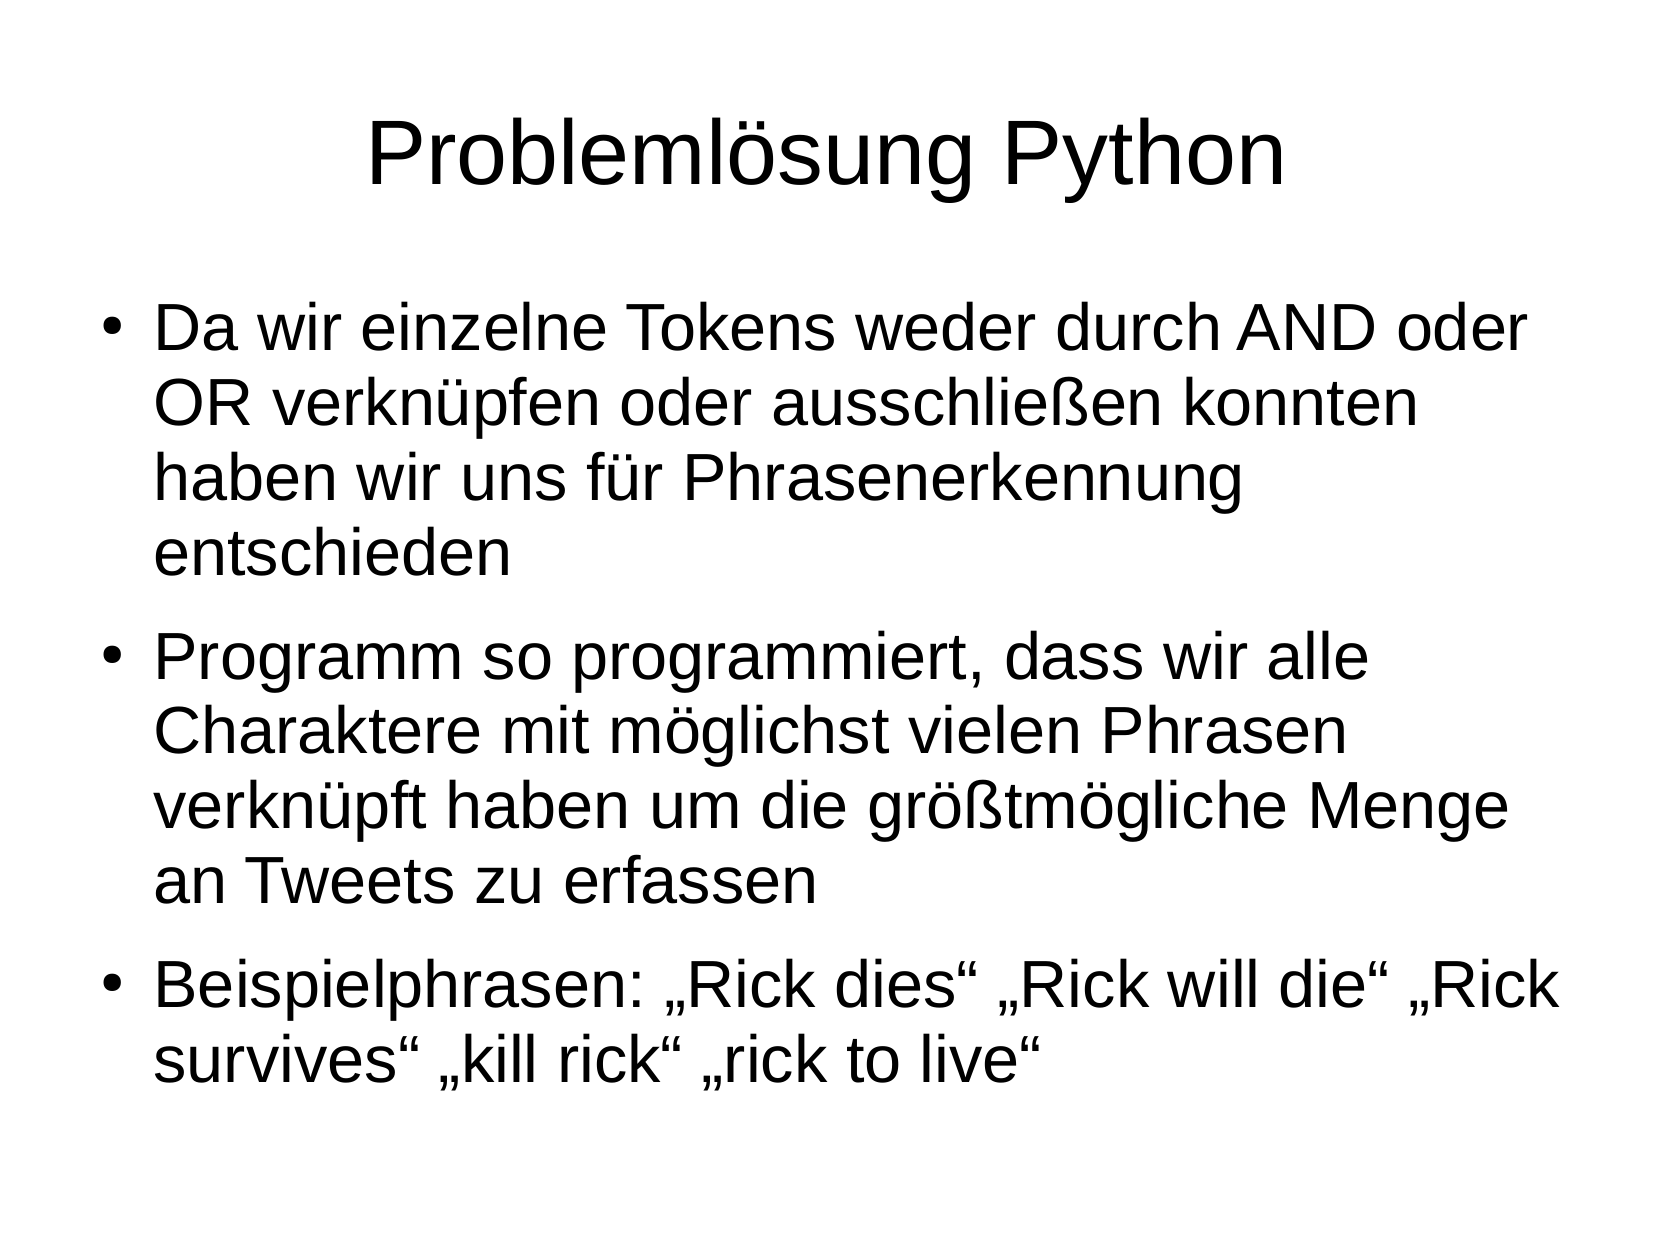

# Problemlösung Python
Da wir einzelne Tokens weder durch AND oder OR verknüpfen oder ausschließen konnten haben wir uns für Phrasenerkennung entschieden
Programm so programmiert, dass wir alle Charaktere mit möglichst vielen Phrasen verknüpft haben um die größtmögliche Menge an Tweets zu erfassen
Beispielphrasen: „Rick dies“ „Rick will die“ „Rick survives“ „kill rick“ „rick to live“